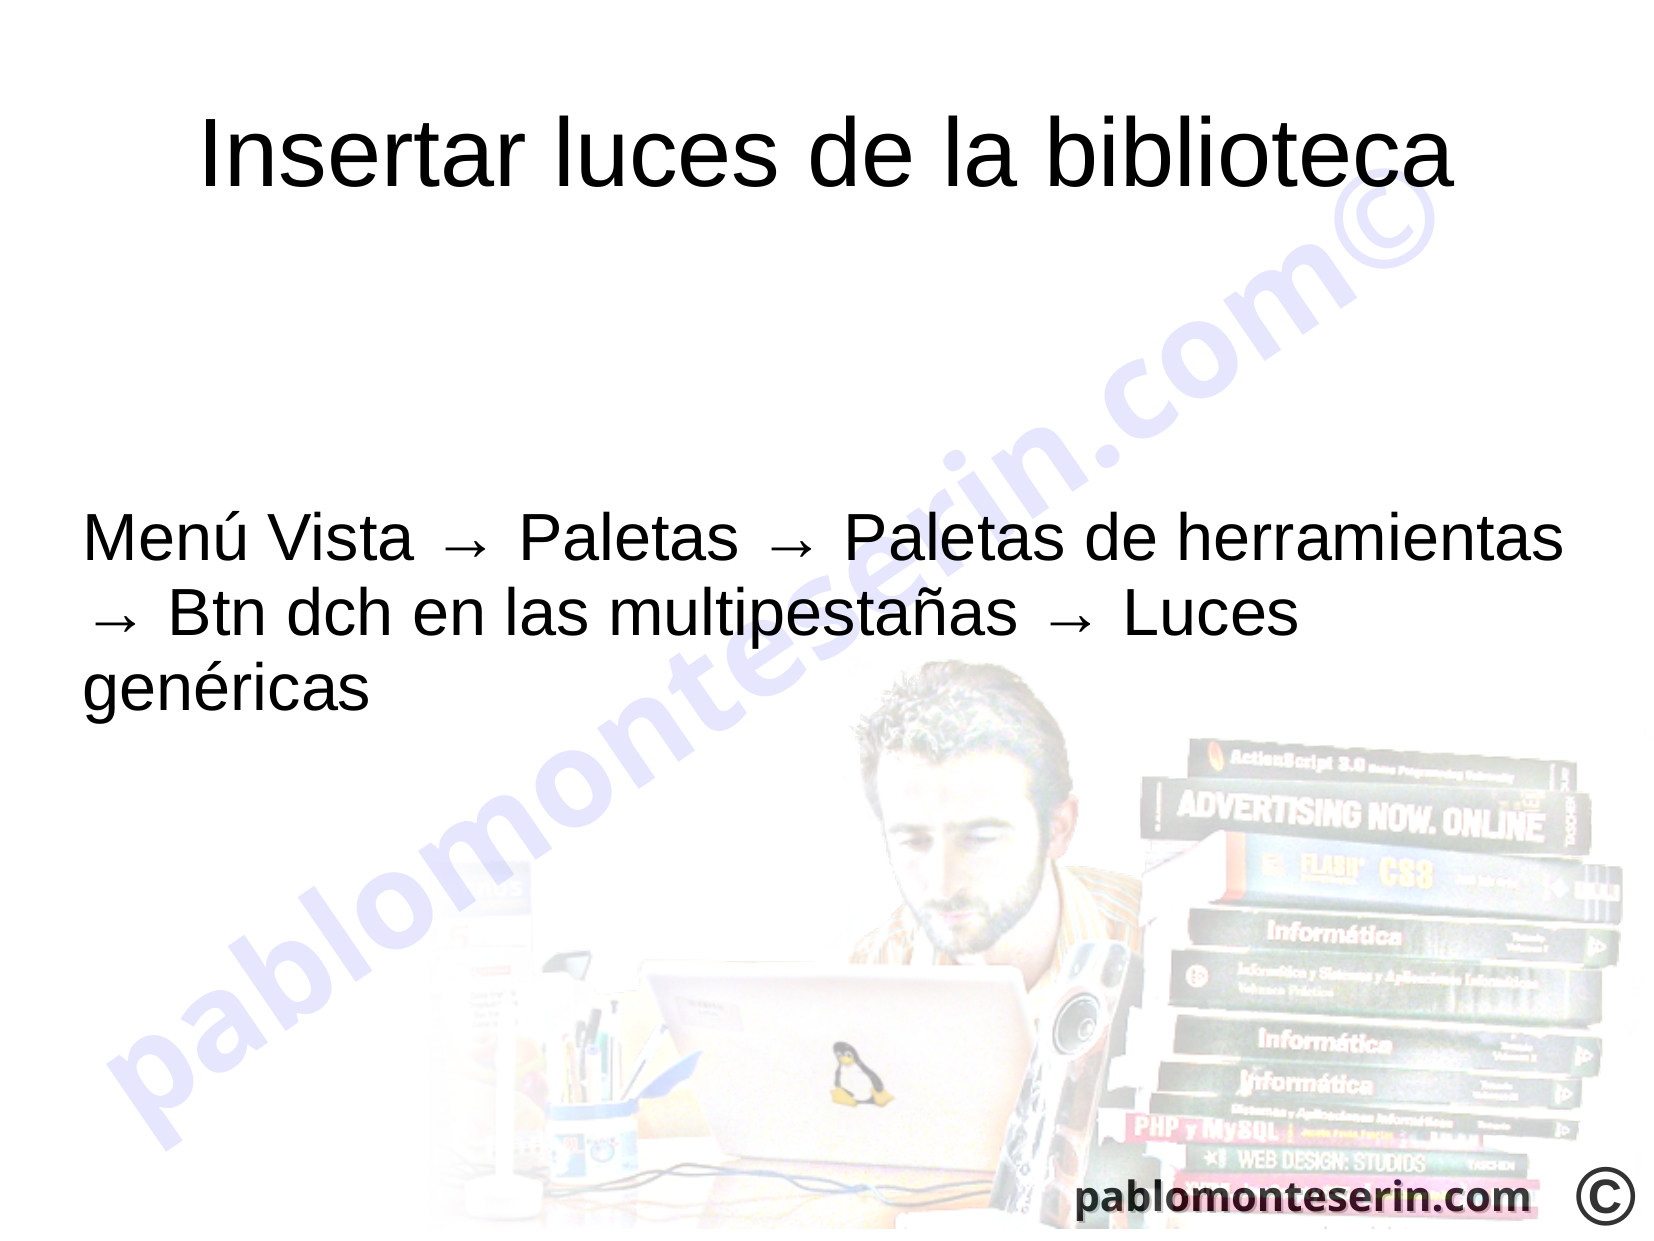

# Insertar luces de la biblioteca
Menú Vista → Paletas → Paletas de herramientas → Btn dch en las multipestañas → Luces genéricas